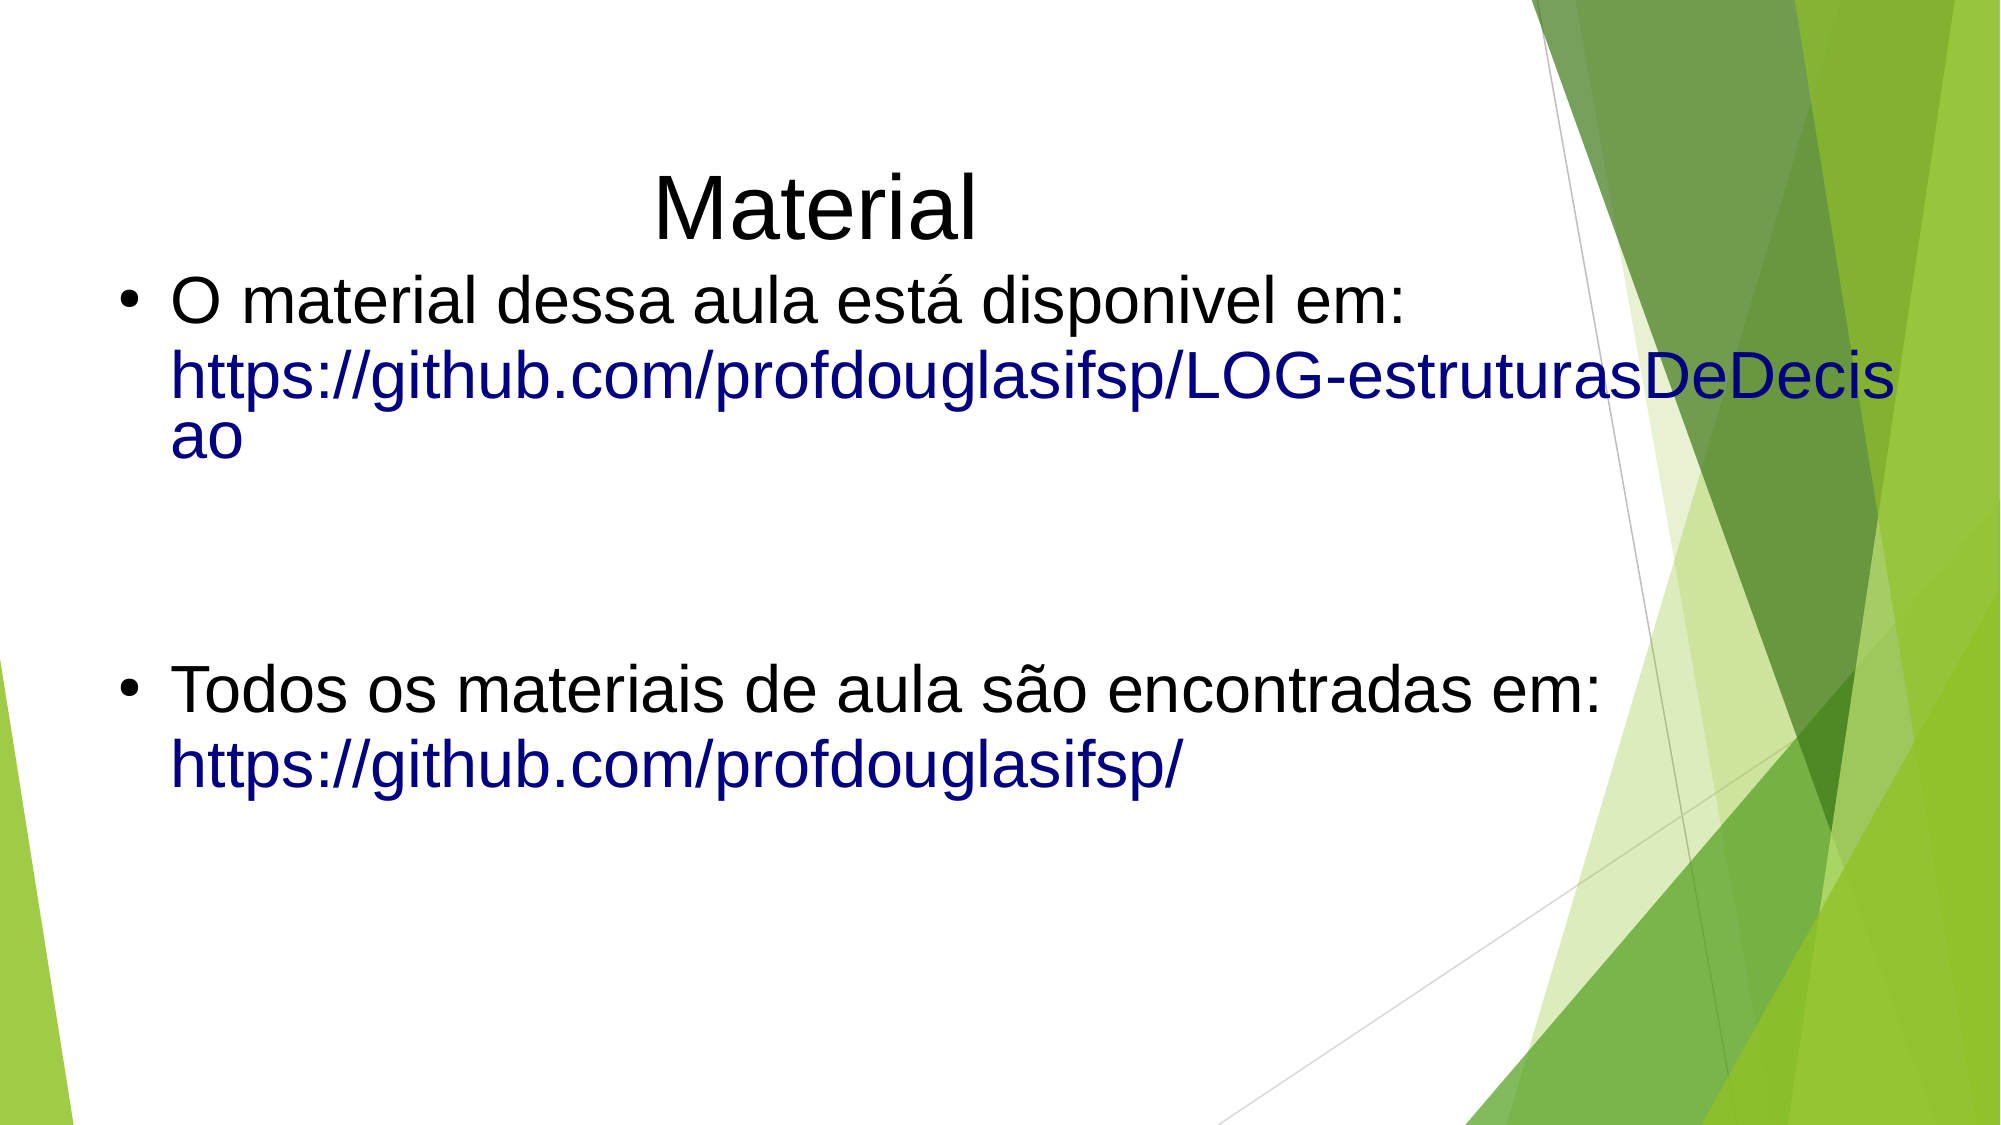

# Material
O material dessa aula está disponivel em:
https://github.com/profdouglasifsp/LOG-estruturasDeDecisao
Todos os materiais de aula são encontradas em:
https://github.com/profdouglasifsp/